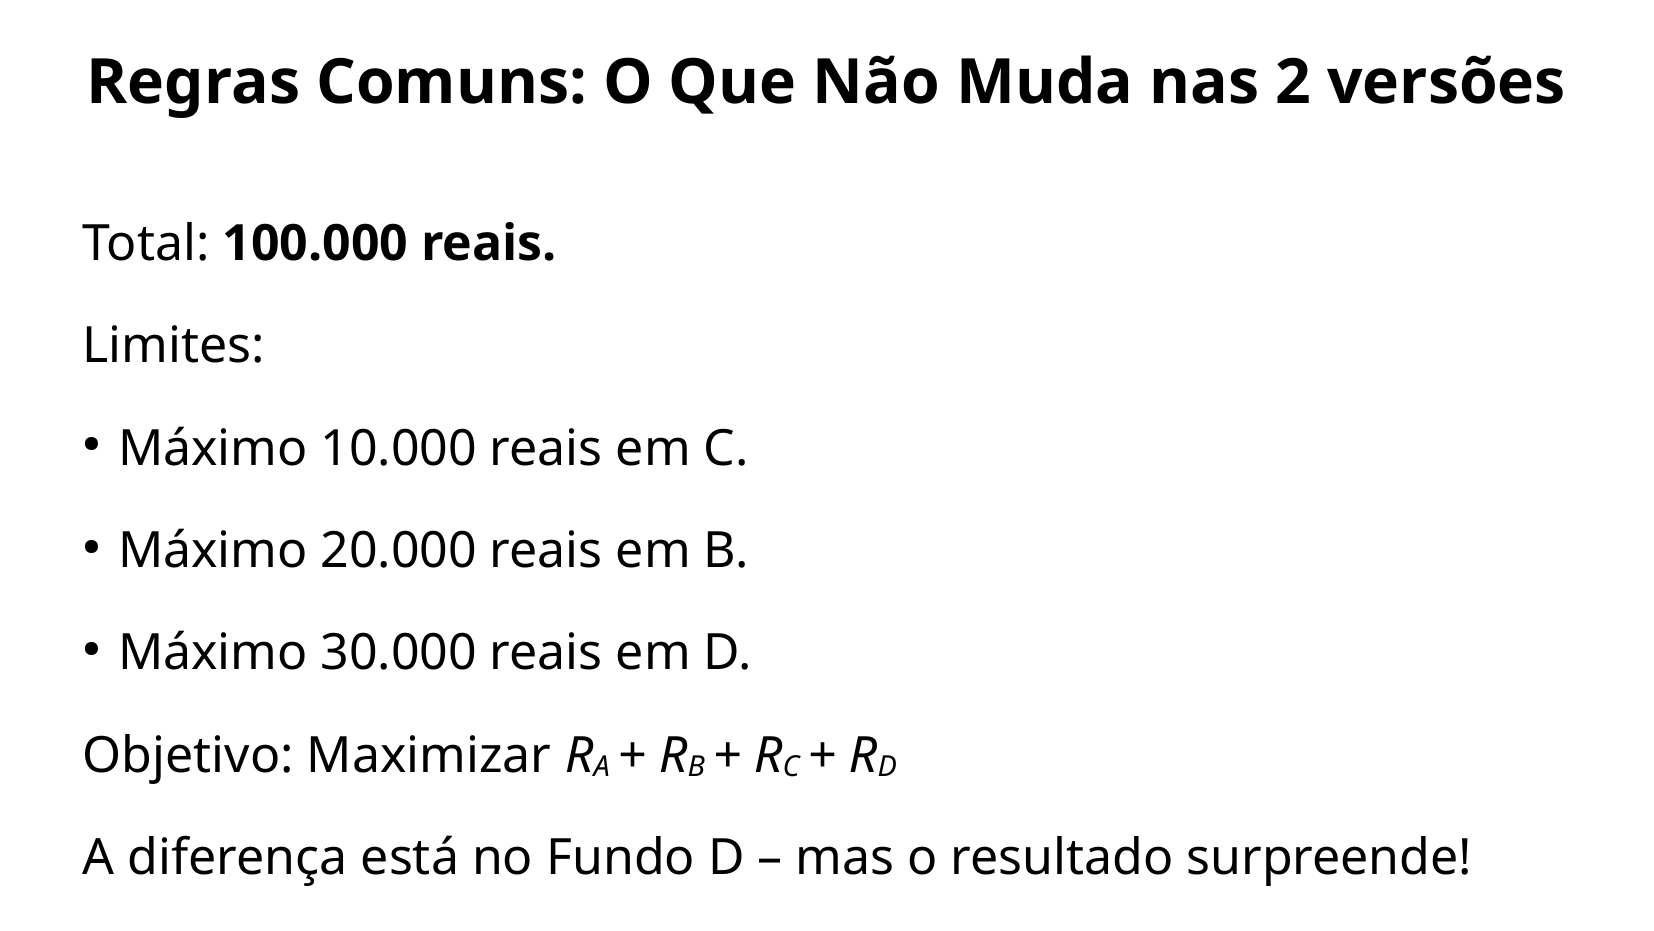

# Regras Comuns: O Que Não Muda nas 2 versões
Total: 100.000 reais.
Limites:
Máximo 10.000 reais em C.
Máximo 20.000 reais em B.
Máximo 30.000 reais em D.
Objetivo: Maximizar RA + RB + RC + RD
A diferença está no Fundo D – mas o resultado surpreende!